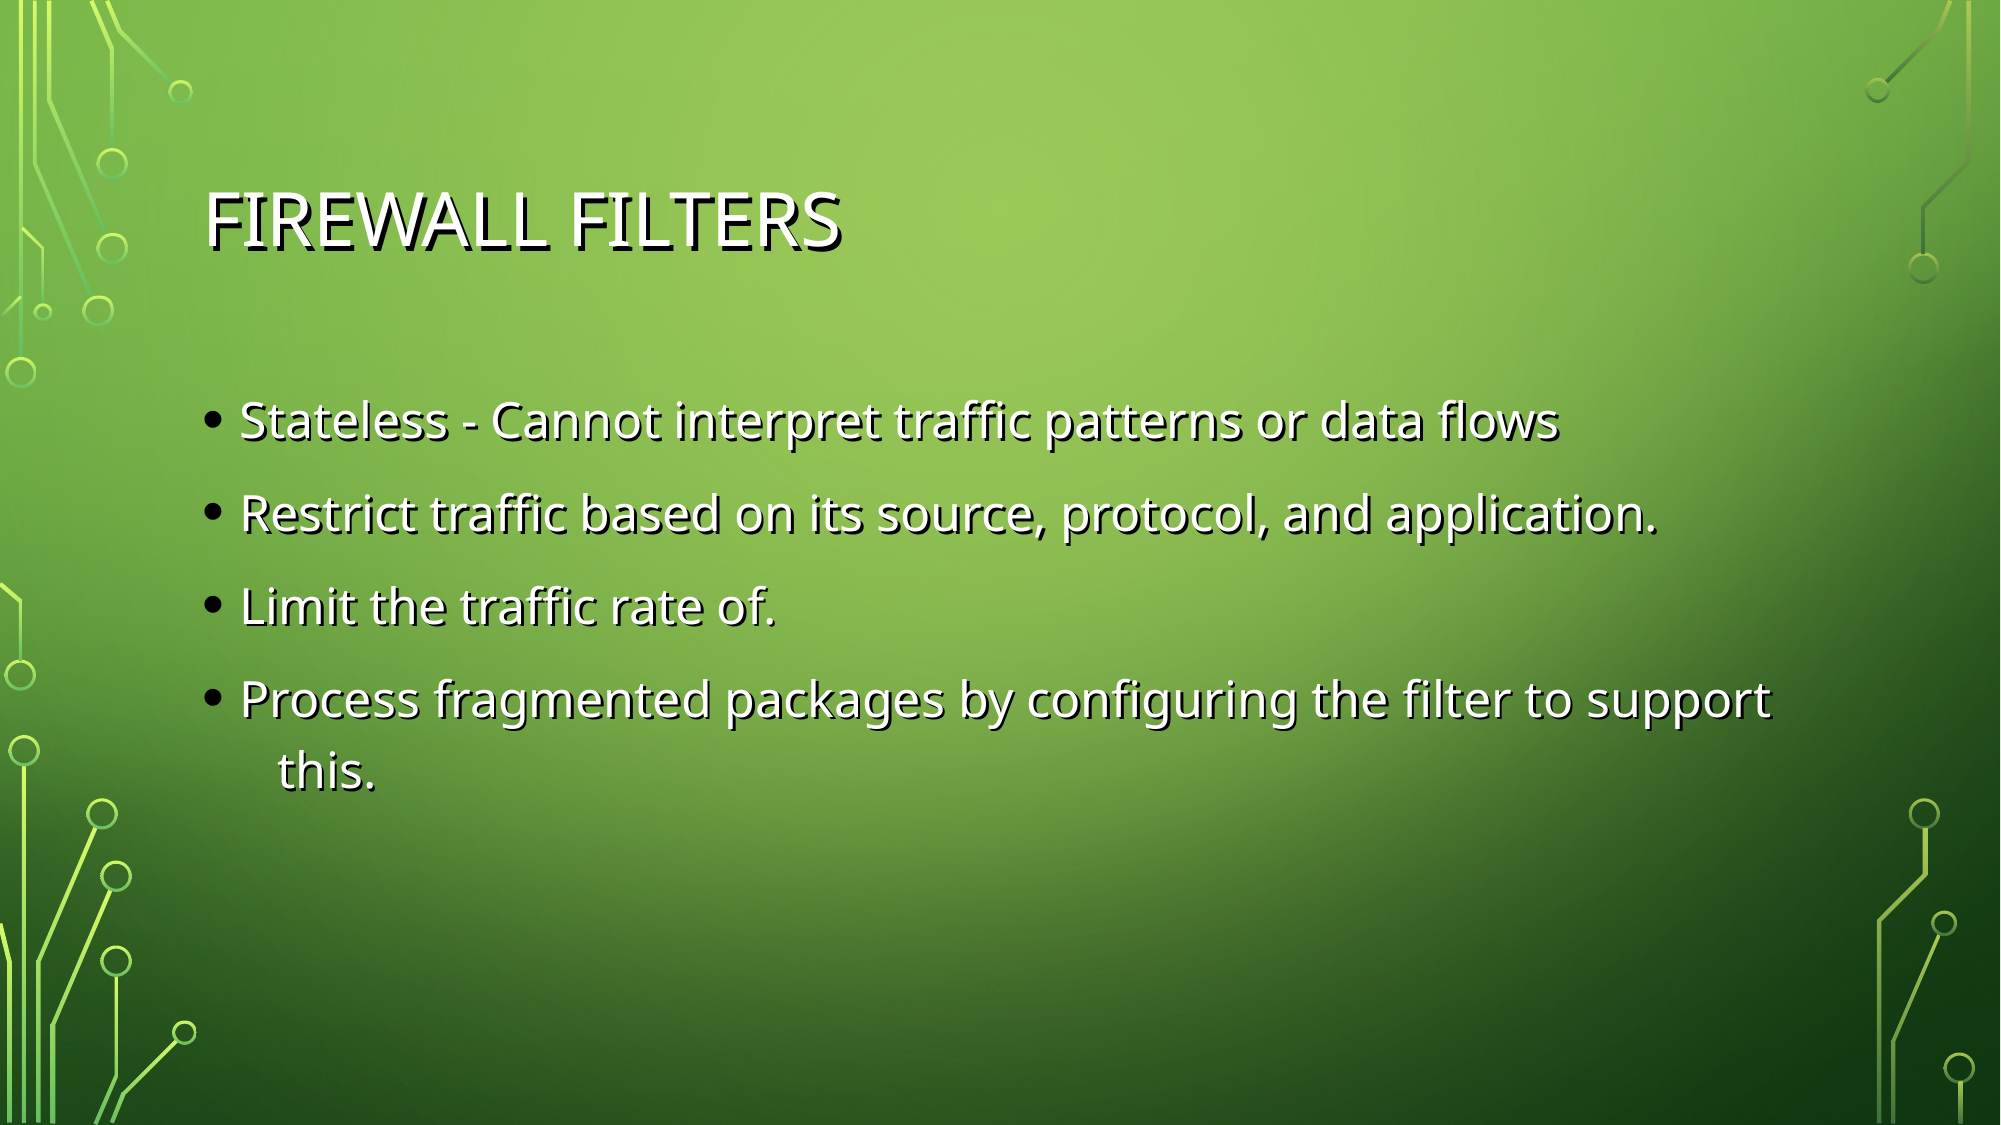

# Firewall Filters
Stateless - Cannot interpret traffic patterns or data flows
Restrict traffic based on its source, protocol, and application.
Limit the traffic rate of.
Process fragmented packages by configuring the filter to support this.